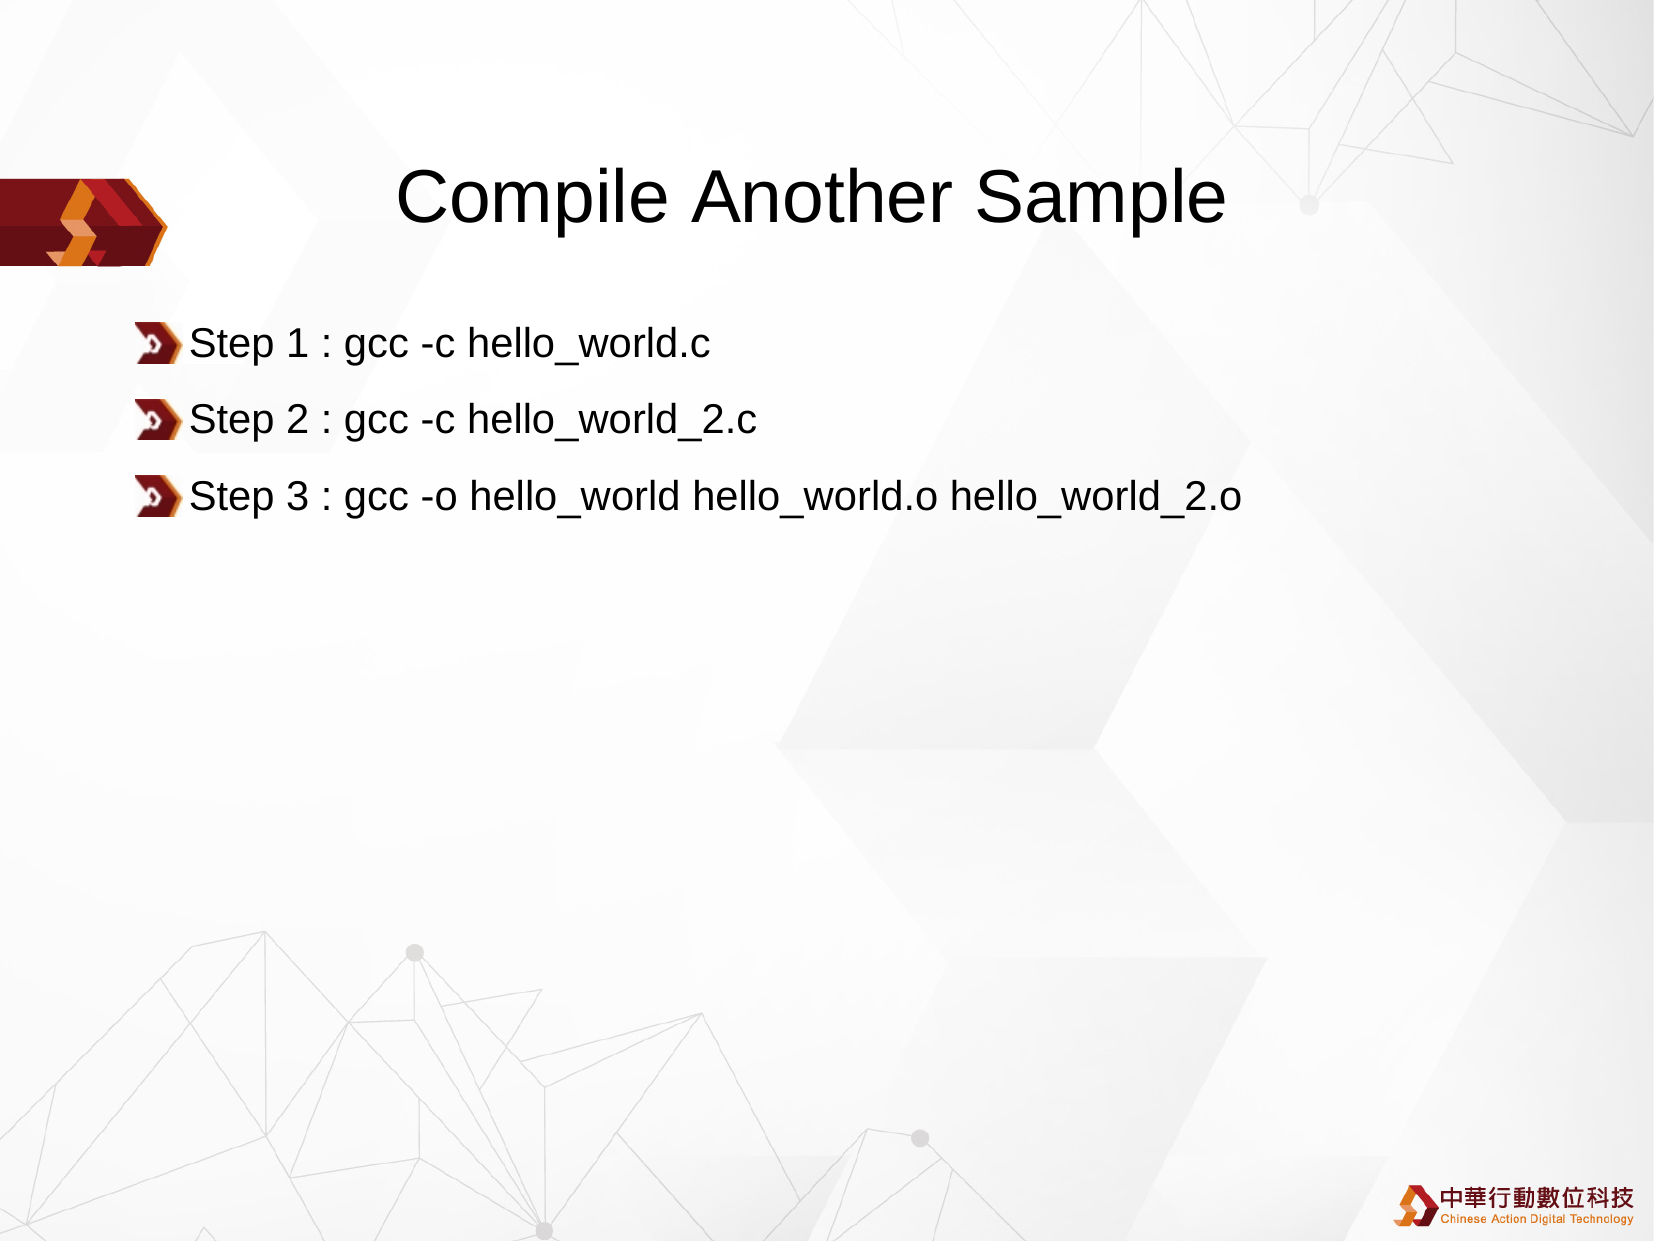

# Compile Another Sample
Step 1 : gcc -c hello_world.c
Step 2 : gcc -c hello_world_2.c
Step 3 : gcc -o hello_world hello_world.o hello_world_2.o